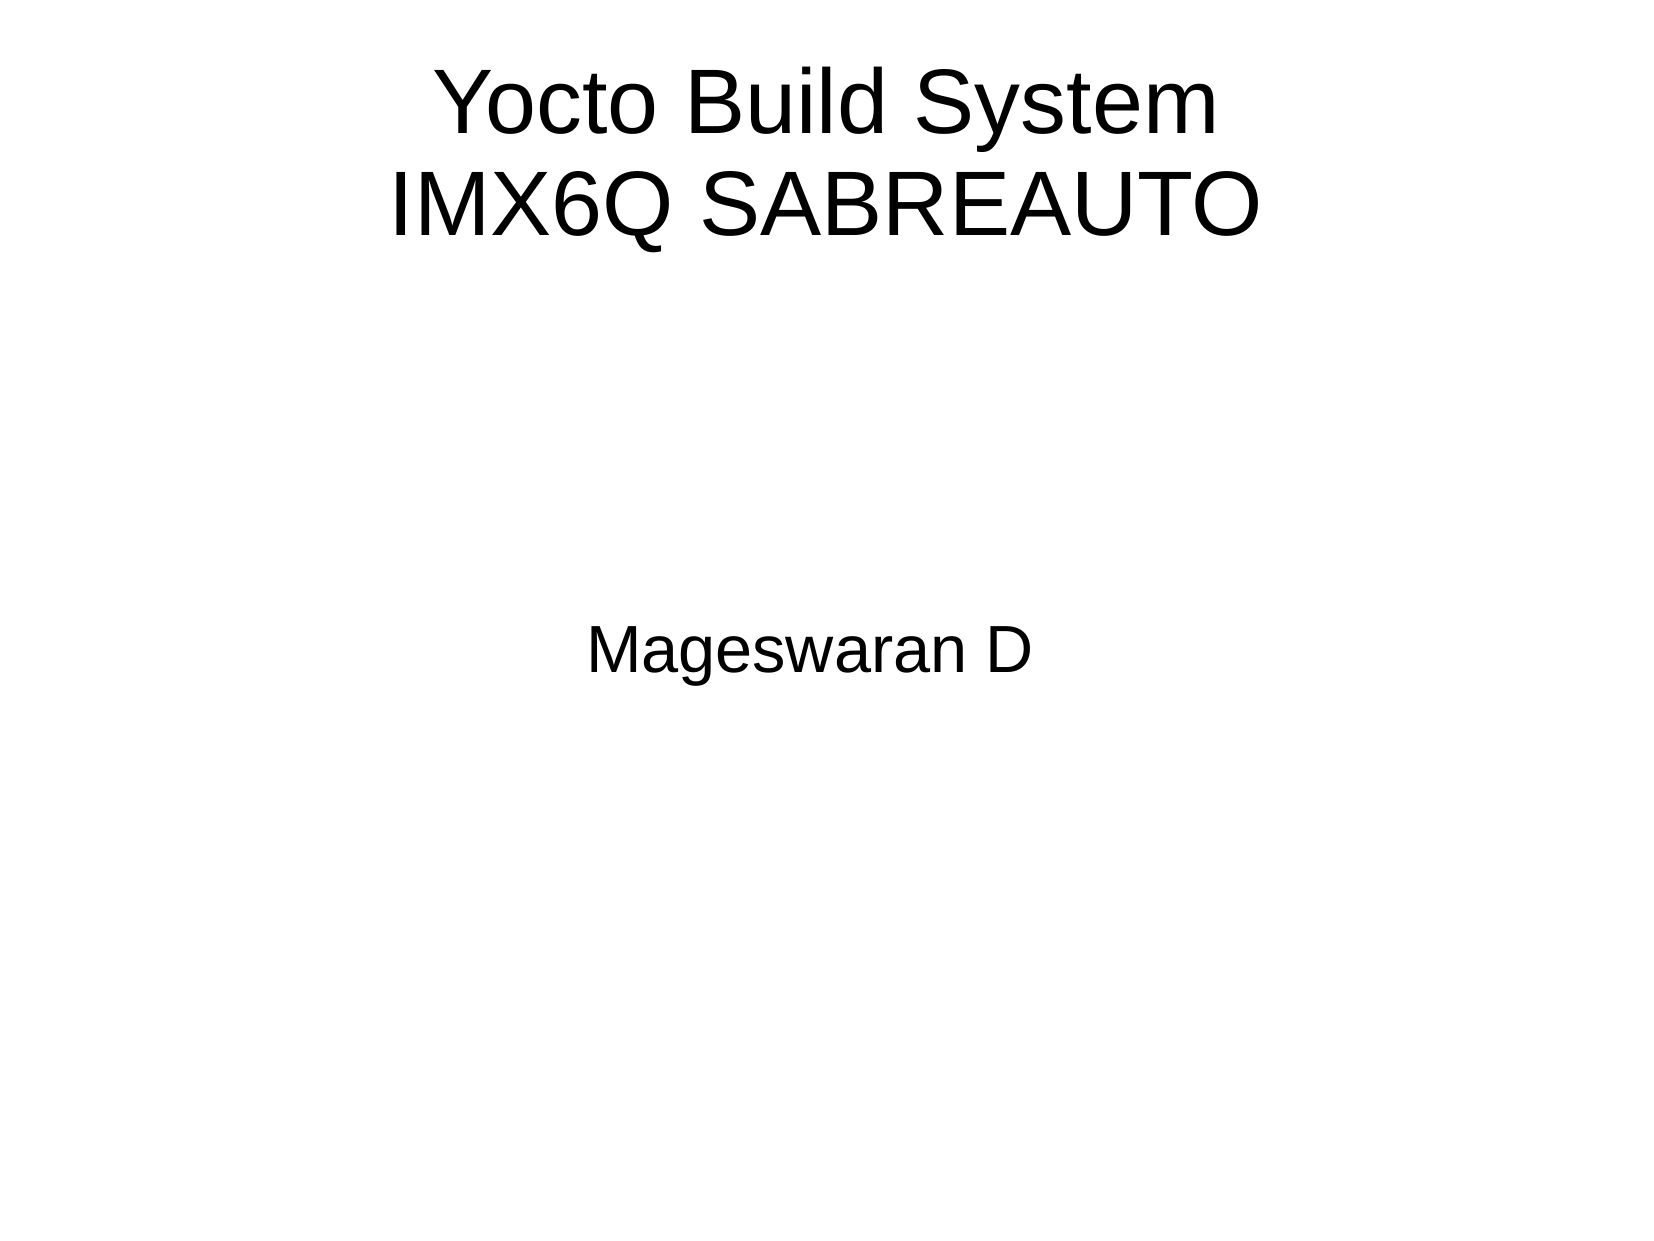

# Yocto Build System IMX6Q SABREAUTO
Mageswaran D